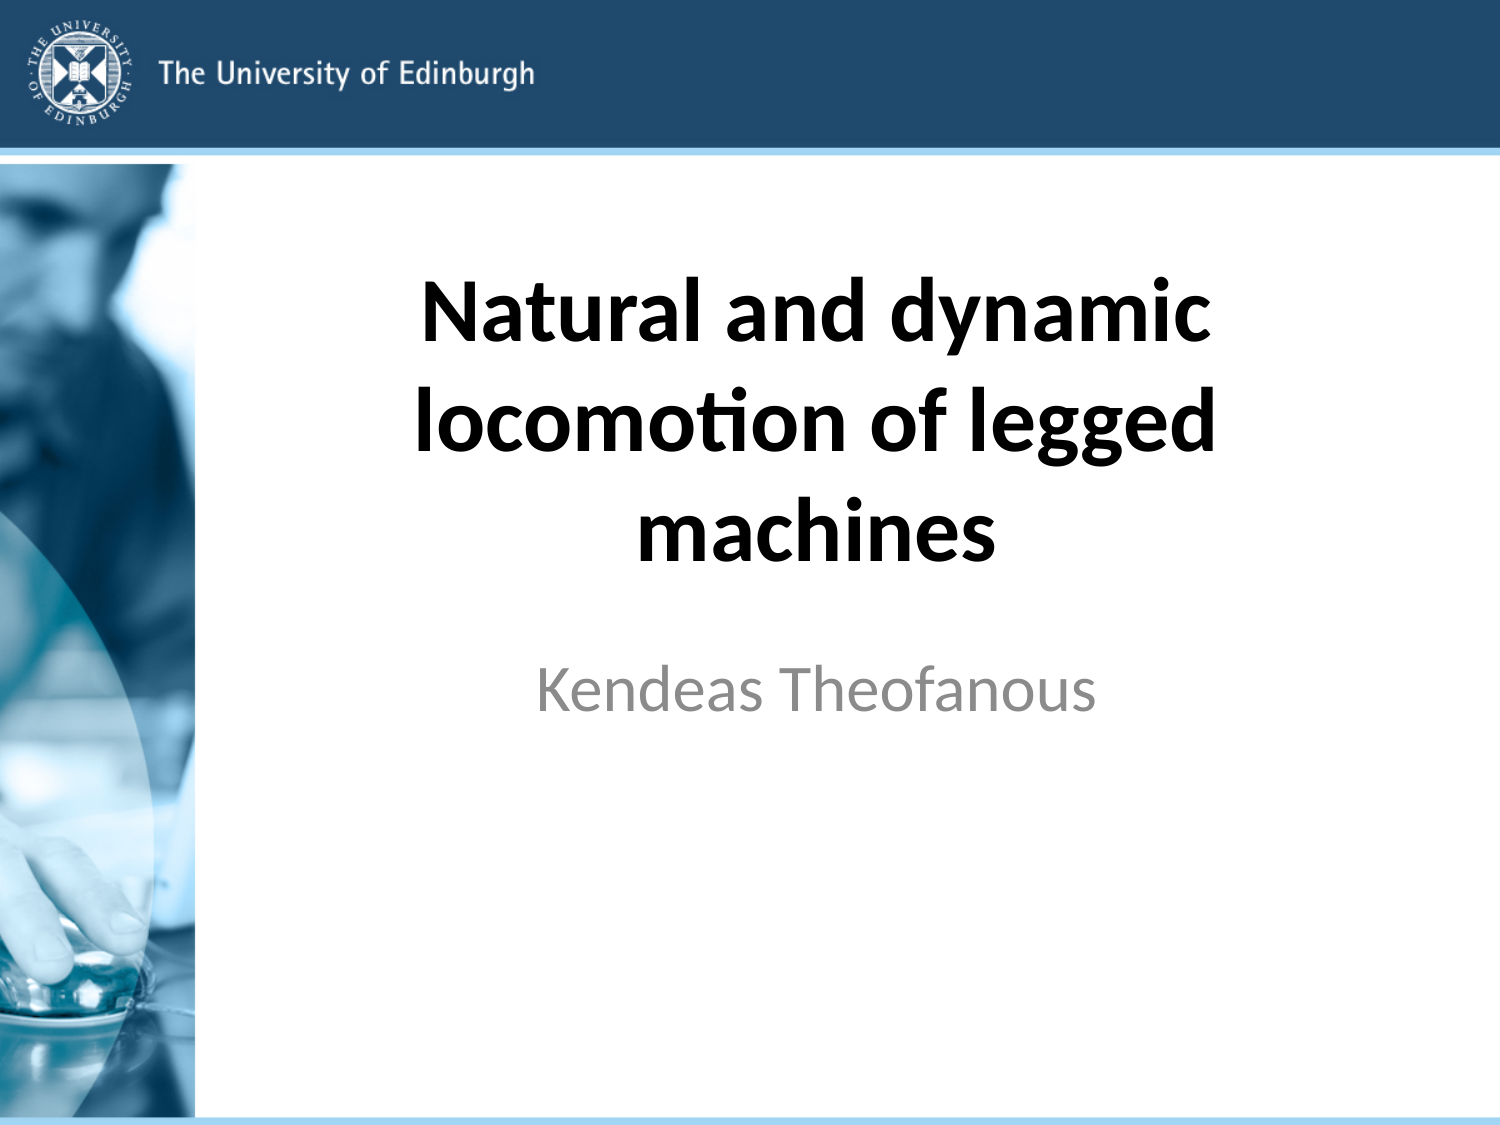

# Natural and dynamic locomotion of legged machines
Kendeas Theofanous